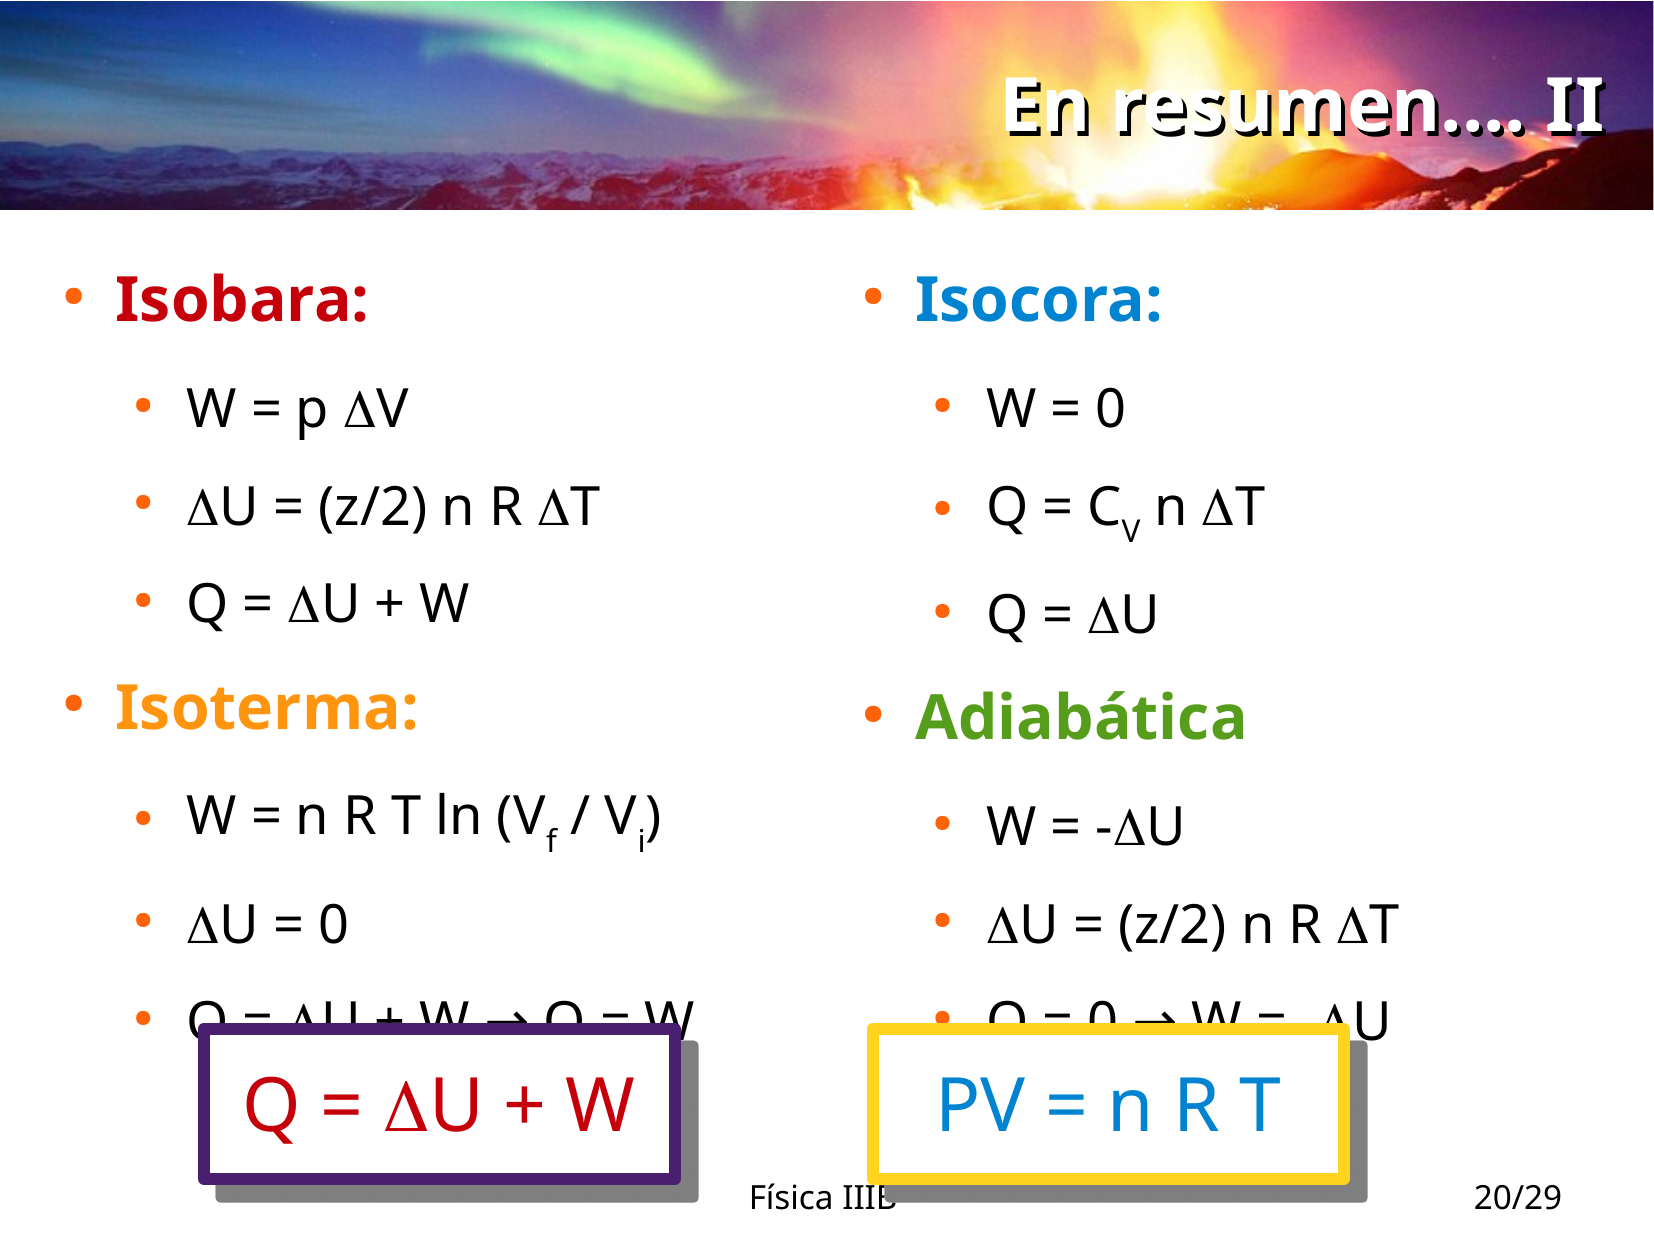

# En resumen.... II
Isobara:
W = p DV
DU = (z/2) n R DT
Q = DU + W
Isoterma:
W = n R T ln (Vf / Vi)
DU = 0
Q = DU + W → Q = W
Isocora:
W = 0
Q = CV n DT
Q = DU
Adiabática
W = -DU
DU = (z/2) n R DT
Q = 0 → W = -DU
Q = DU + W
PV = n R T
Física IIIB
20